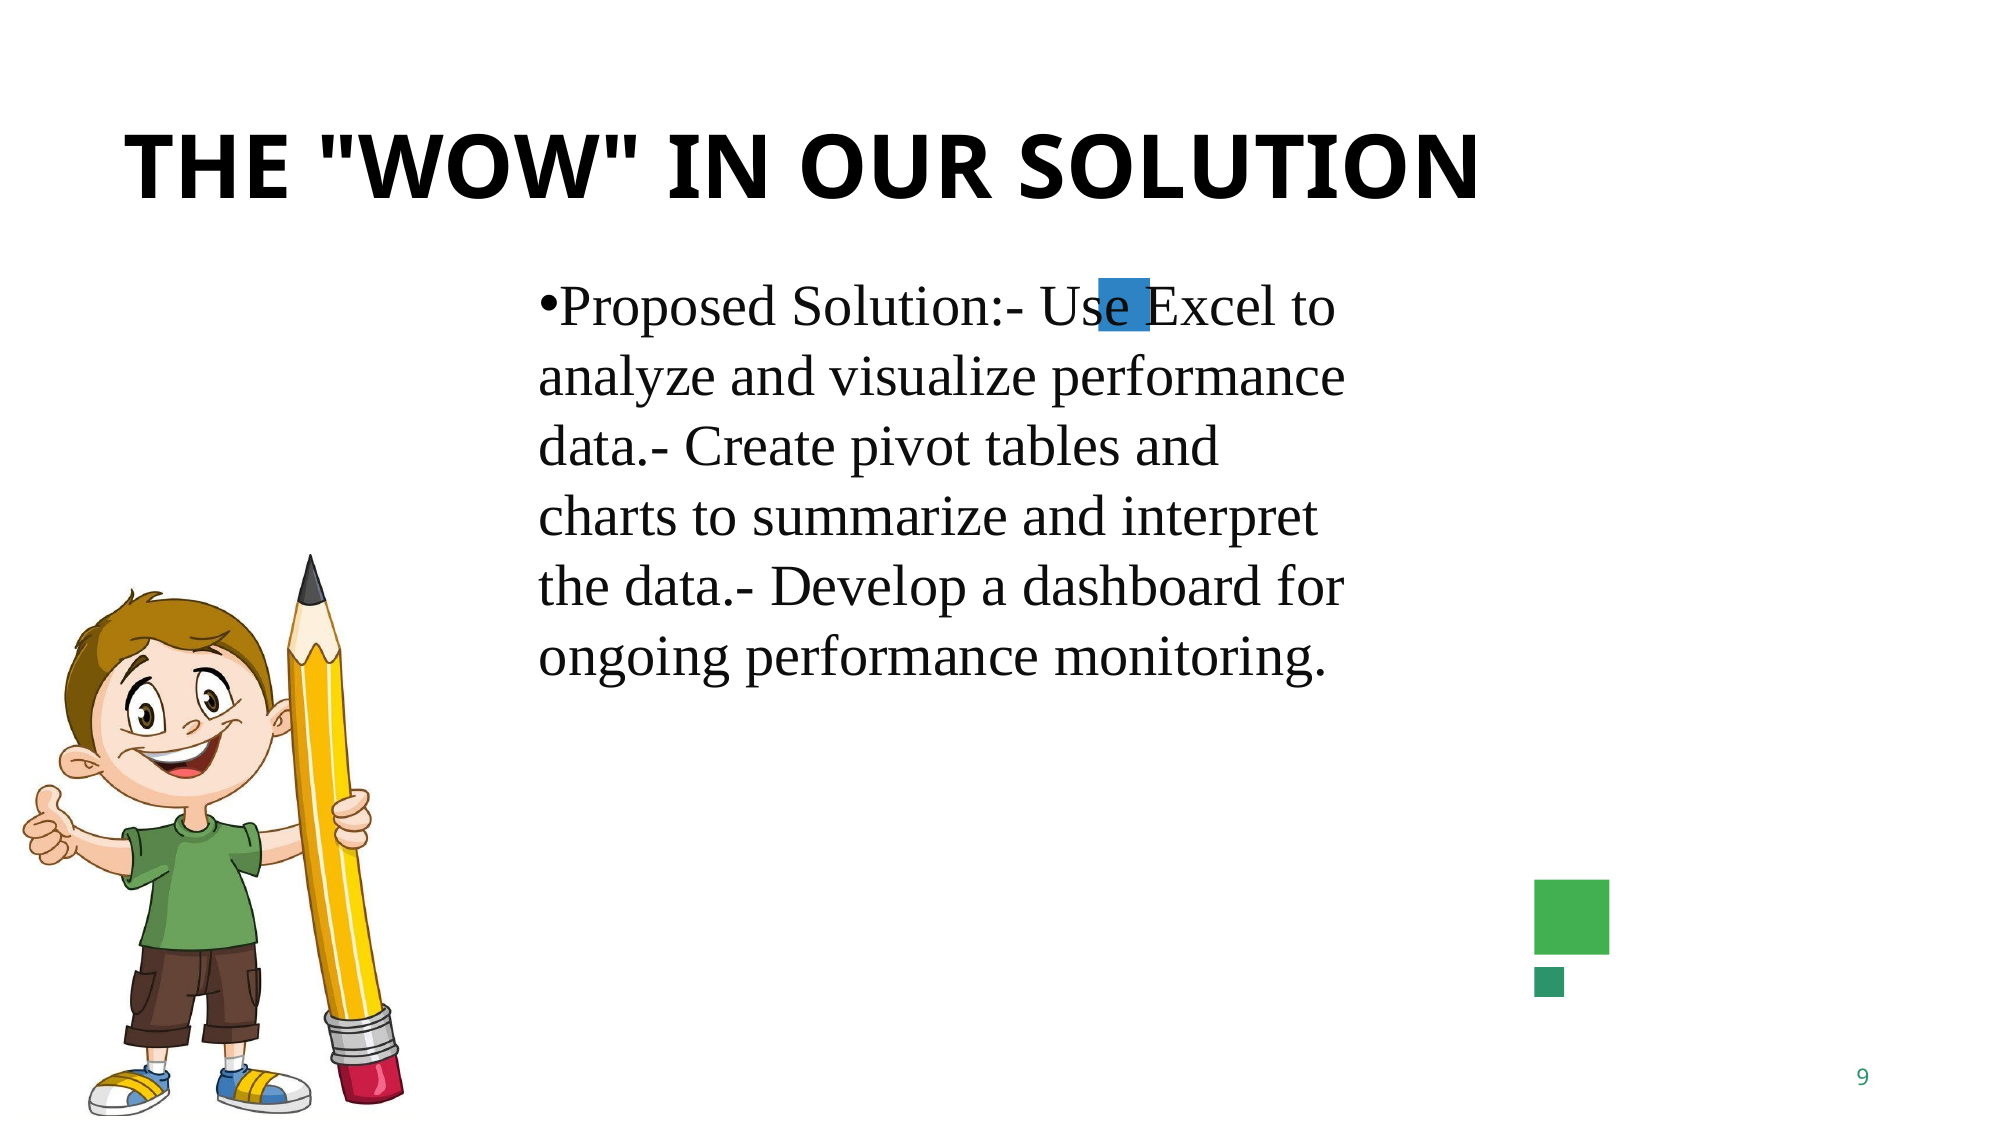

# THE "WOW" IN OUR SOLUTION
Proposed Solution:- Use Excel to analyze and visualize performance data.- Create pivot tables and charts to summarize and interpret the data.- Develop a dashboard for ongoing performance monitoring.
3/21/2024 Annual Review